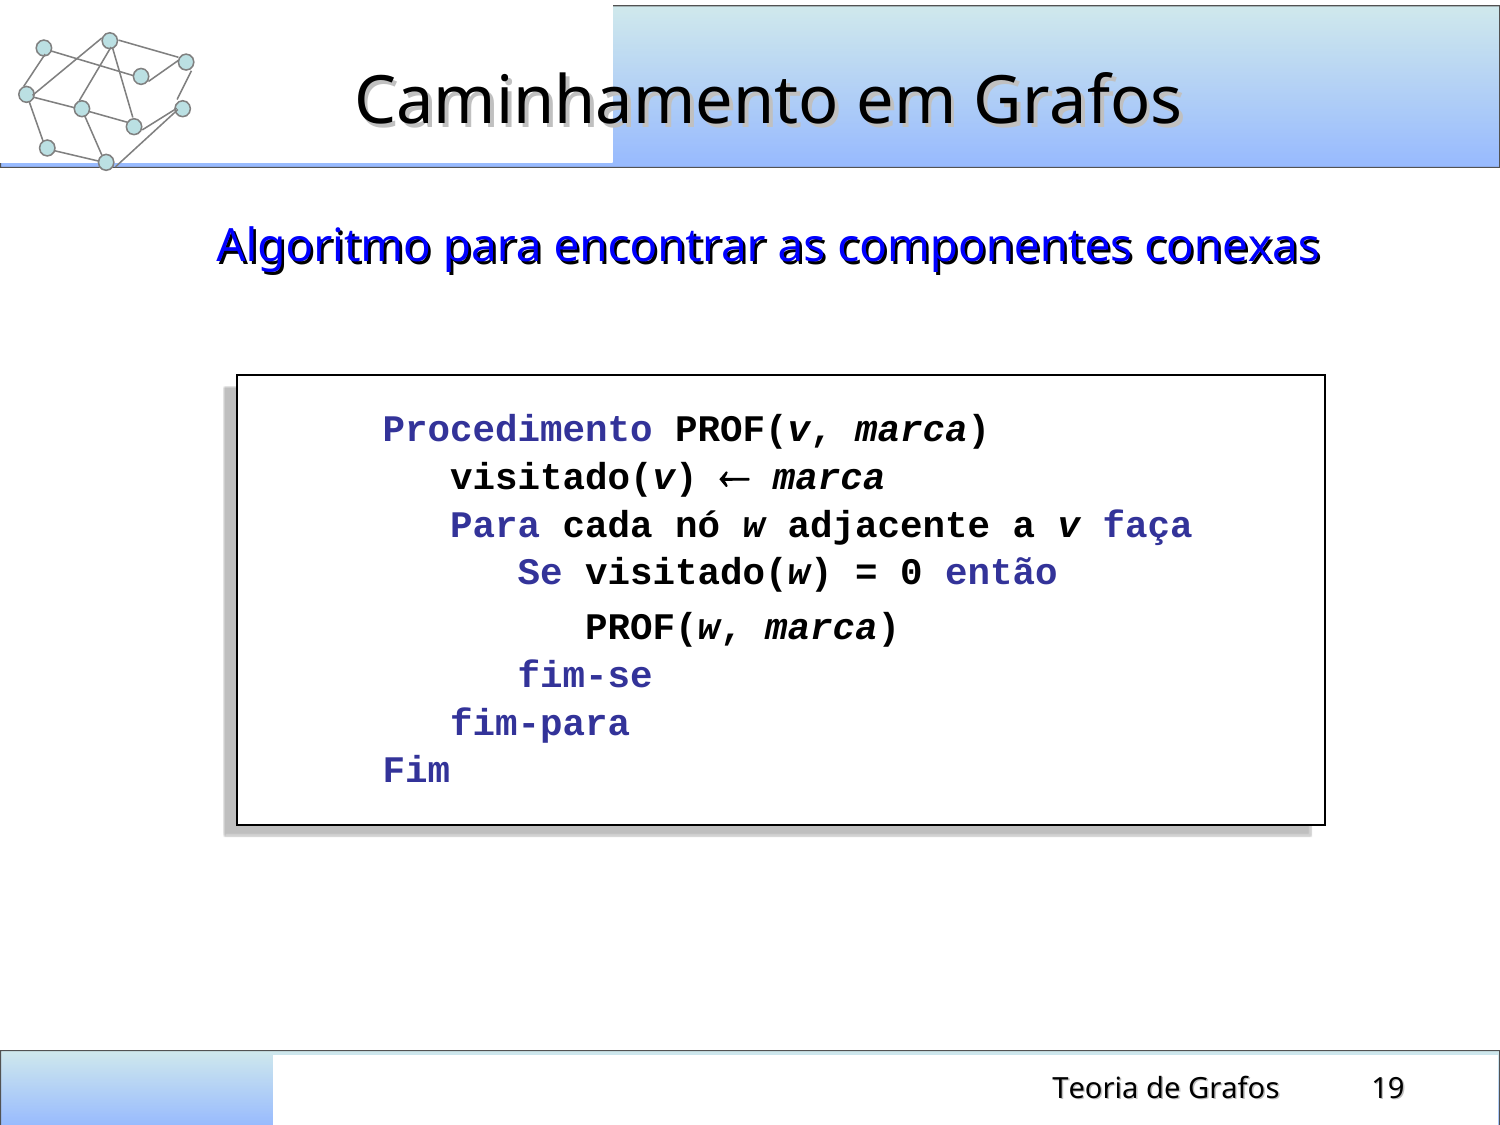

# Caminhamento em Grafos
Algoritmo para encontrar as componentes conexas
Procedimento PROF(v, marca)‏
 visitado(v)  marca
 Para cada nó w adjacente a v faça
 Se visitado(w) = 0 então
 PROF(w, marca)‏
 fim-se
 fim-para
Fim
19